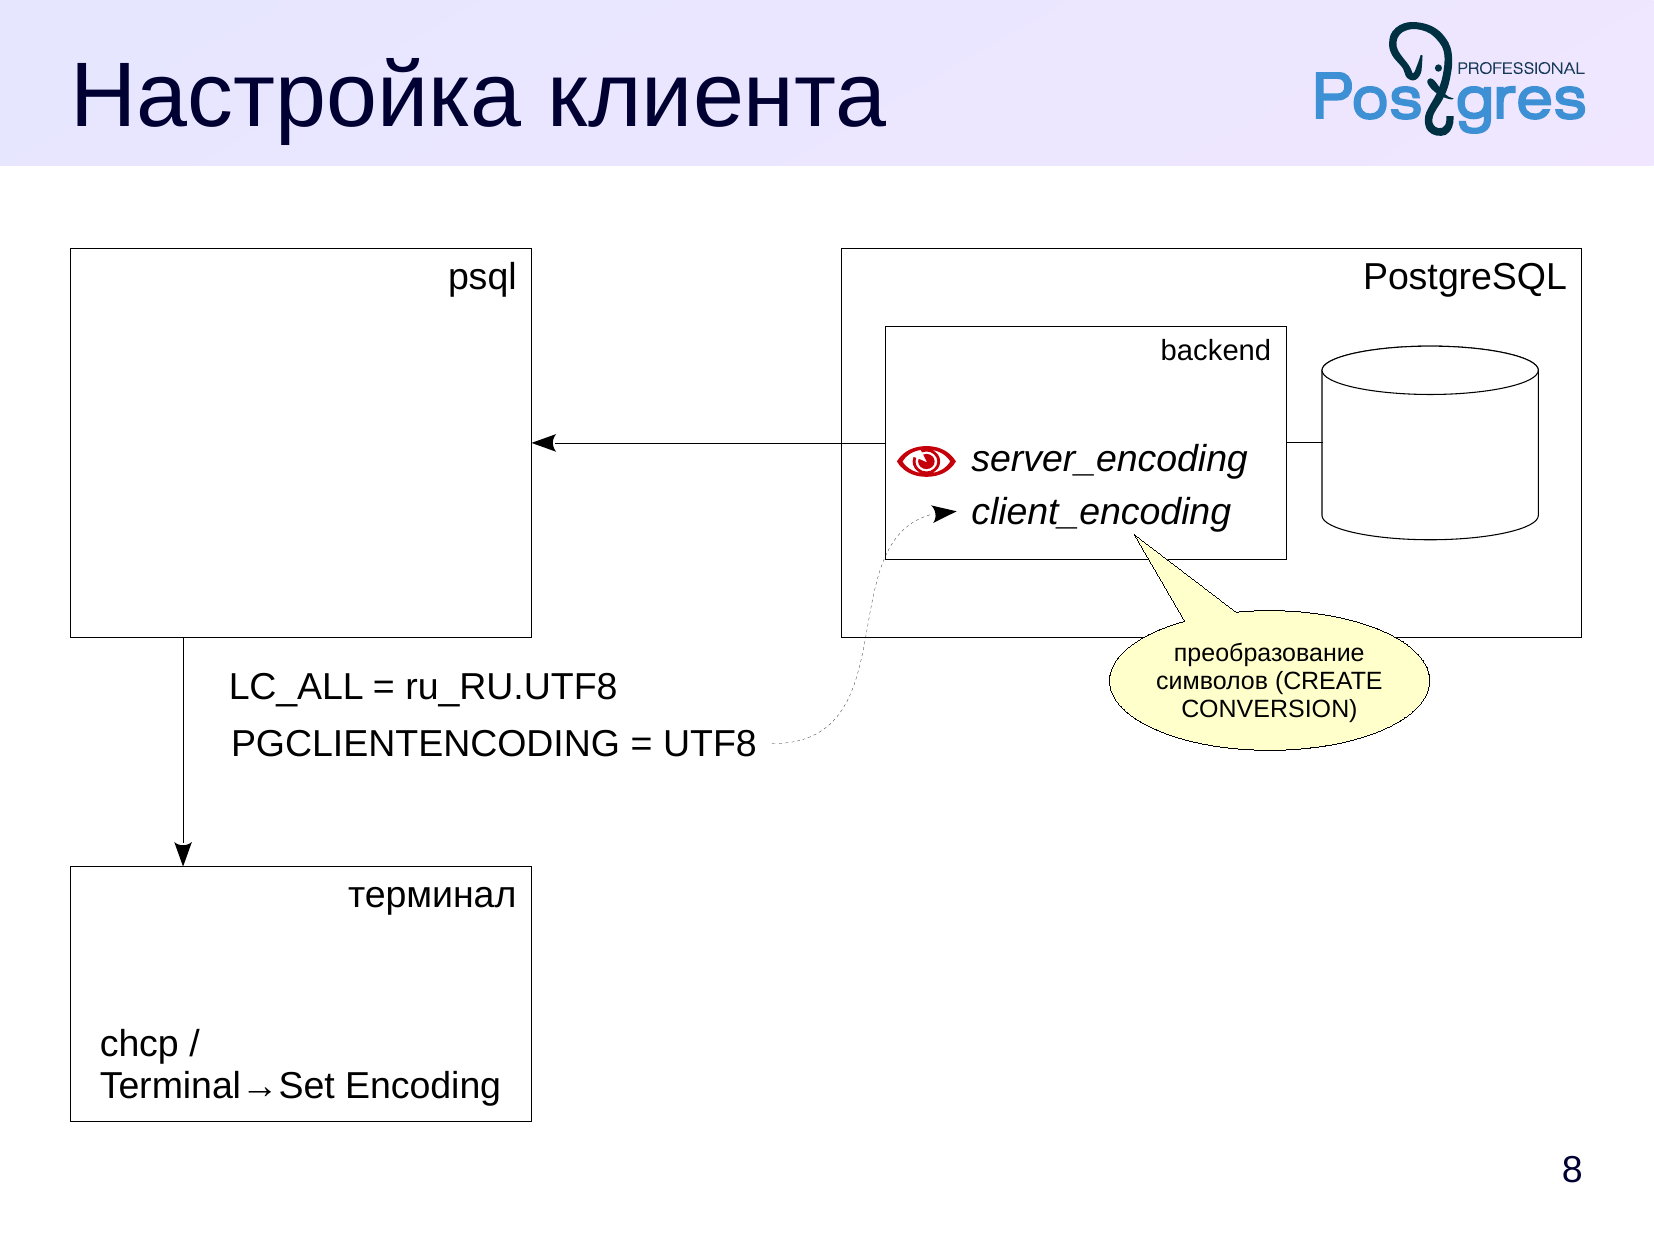

# Настройка клиента
psql
PostgreSQL
backend
server_encoding
client_encoding
преобразование
символов (CREATE
CONVERSION)
LC_ALL = ru_RU.UTF8
PGCLIENTENCODING = UTF8
терминал
chcp /
Terminal→Set Encoding